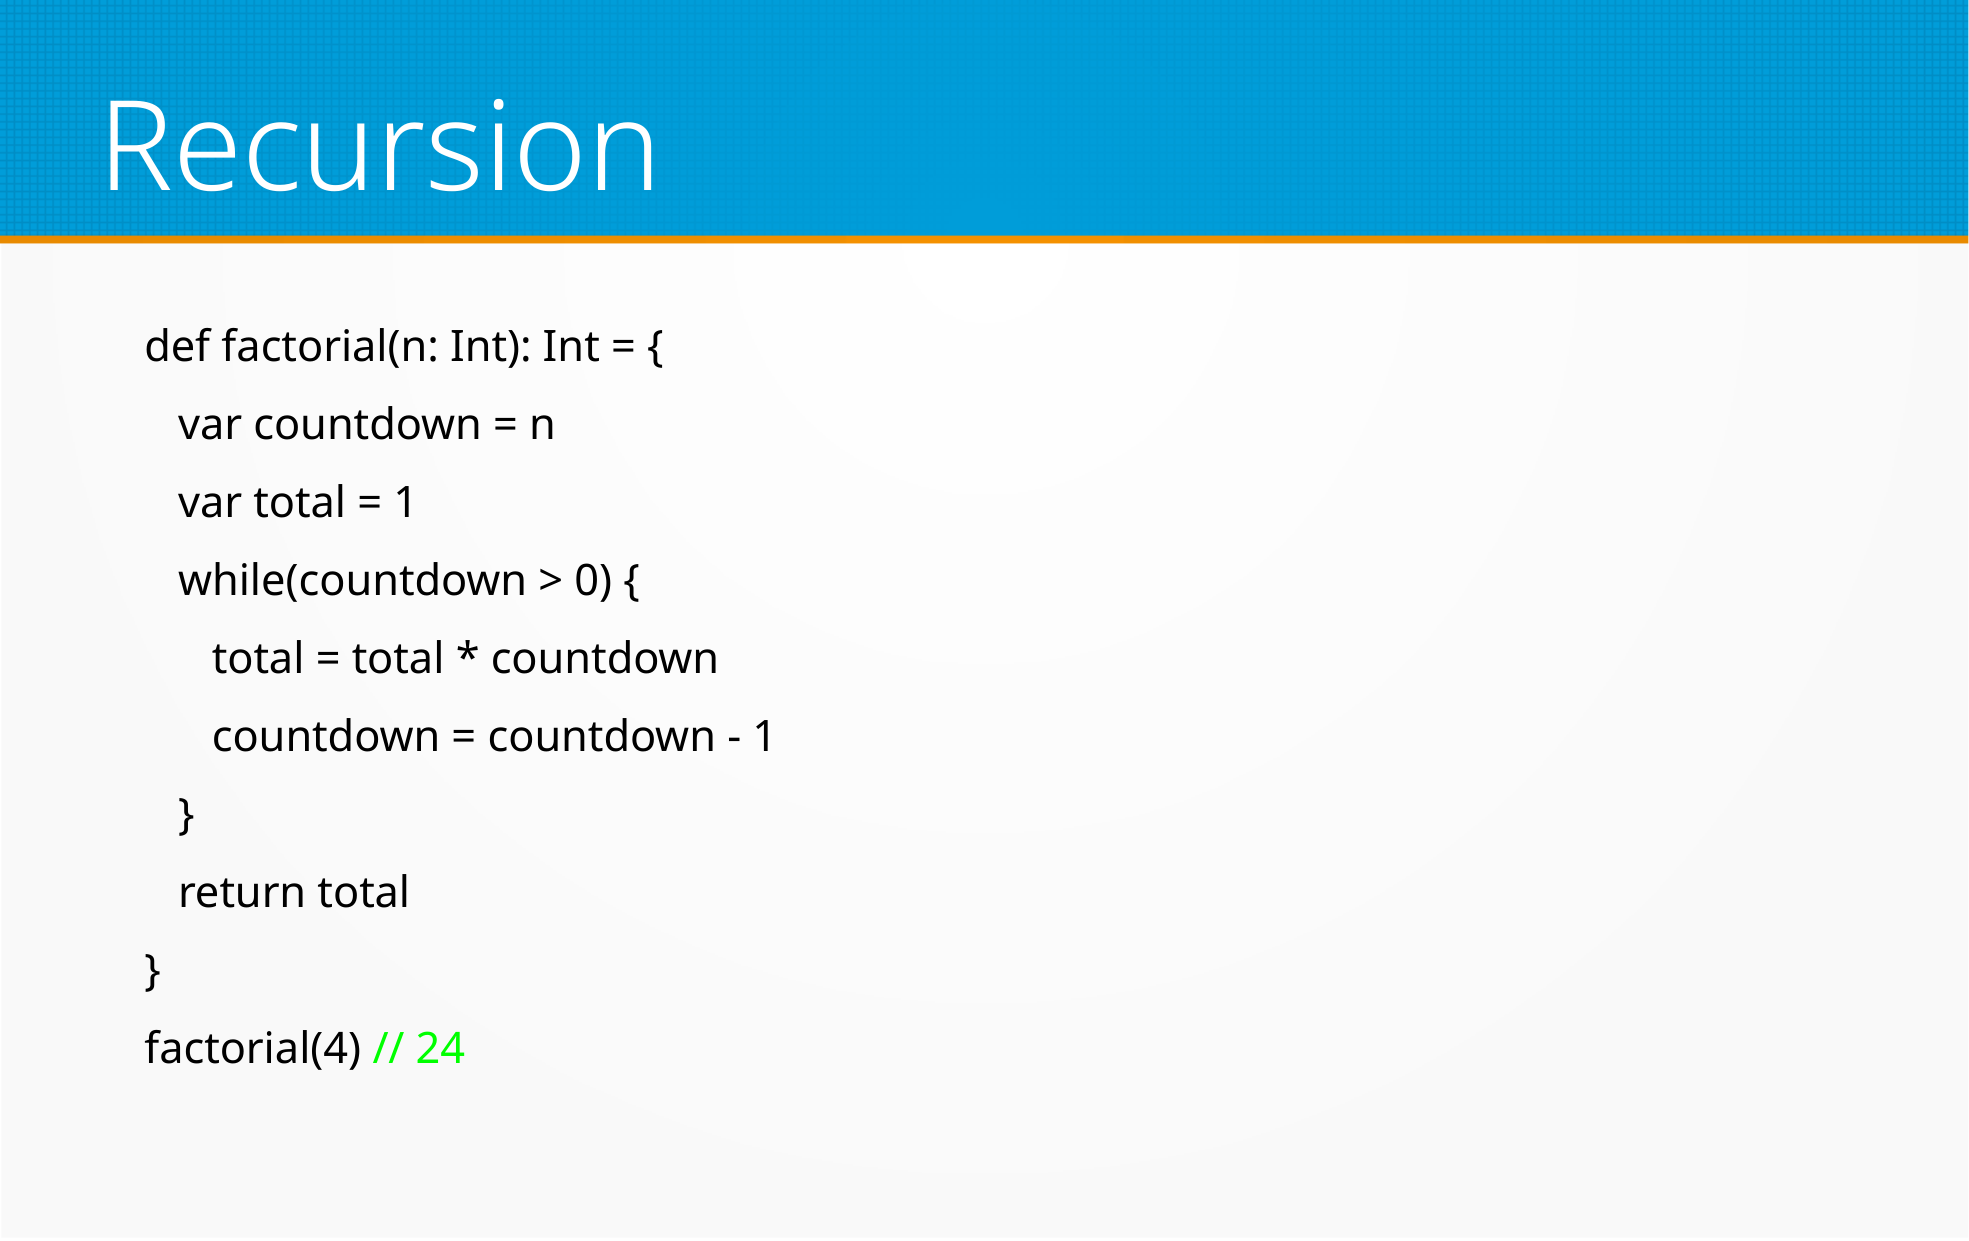

# Recursion
def factorial(n: Int): Int = {
 var countdown = n
 var total = 1
 while(countdown > 0) {
 total = total * countdown
 countdown = countdown - 1
 }
 return total
}
factorial(4) // 24